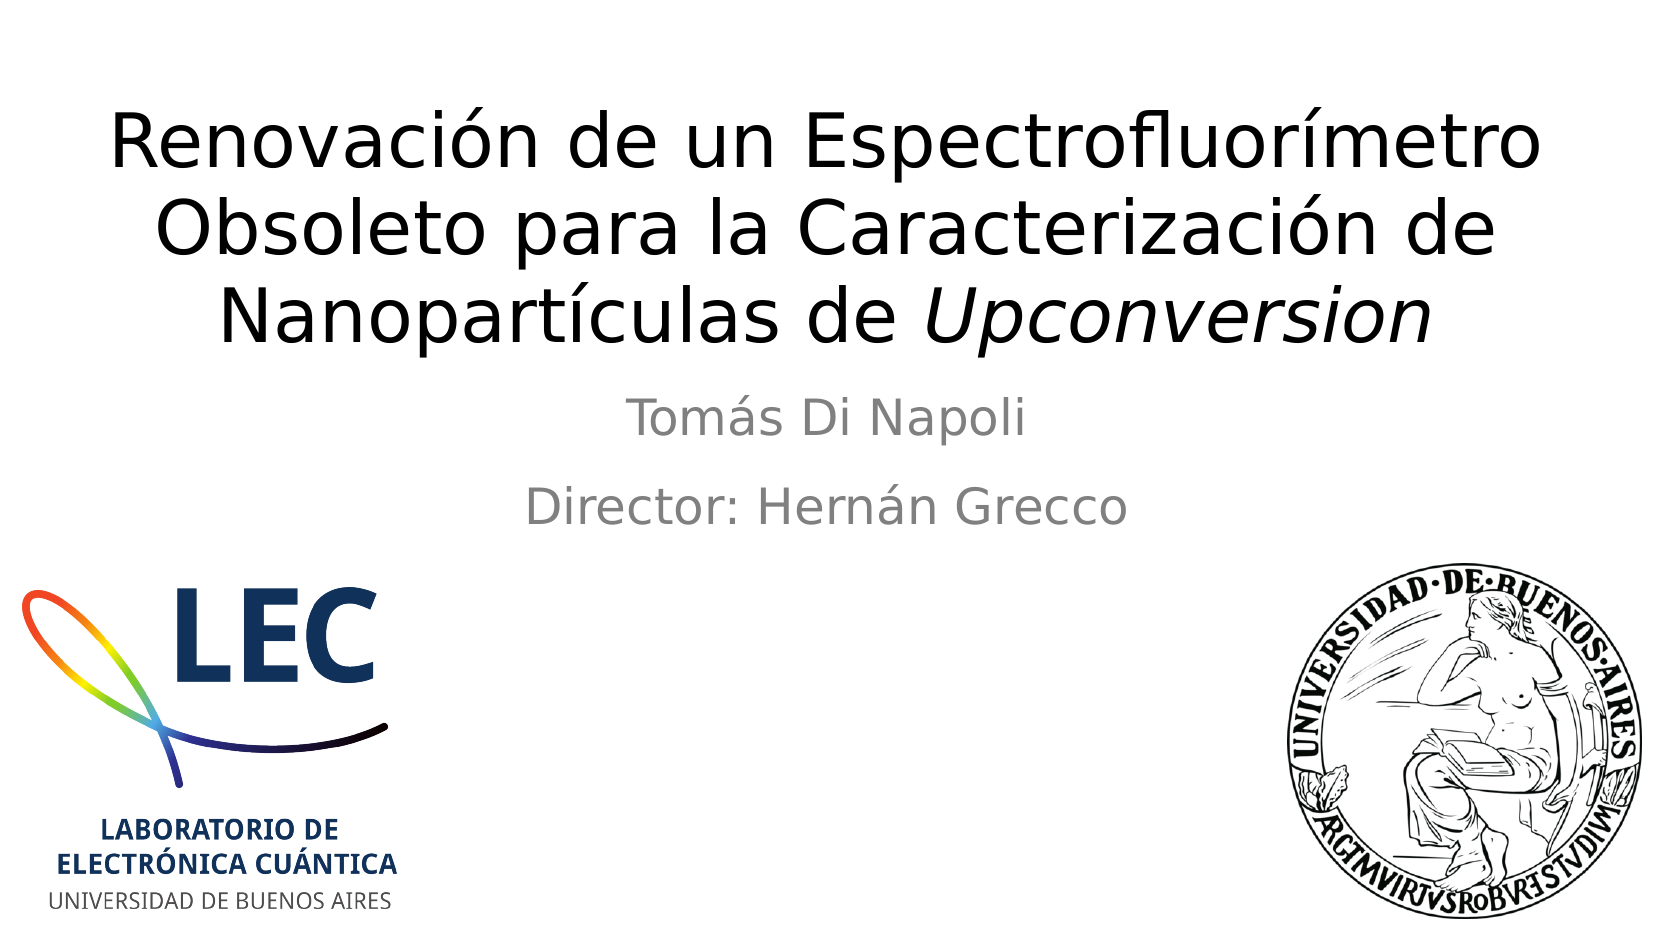

# Renovación de un Espectrofluorímetro Obsoleto para la Caracterización de Nanopartículas de Upconversion
Tomás Di Napoli
Director: Hernán Grecco